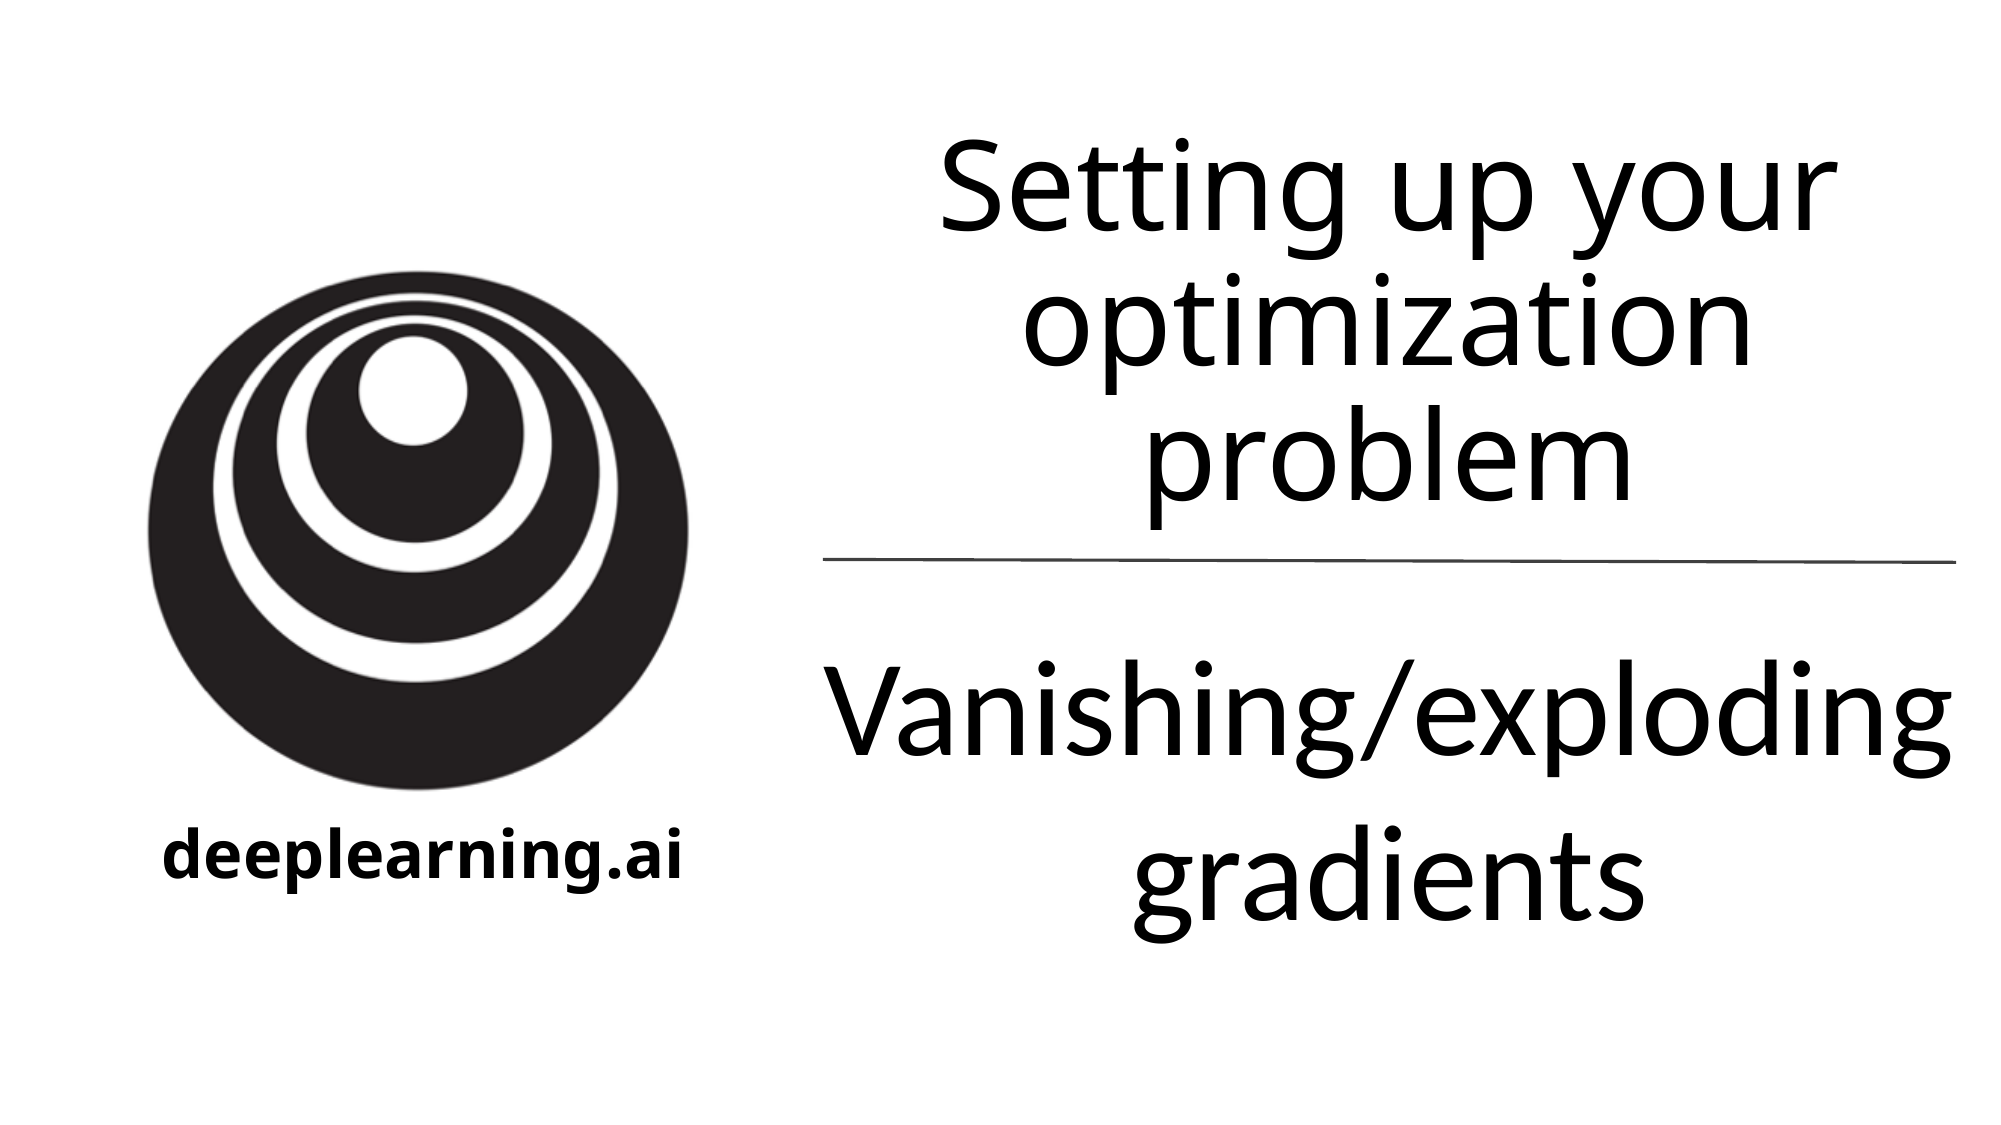

Setting up your optimization problem
deeplearning.ai
Vanishing/exploding
gradients